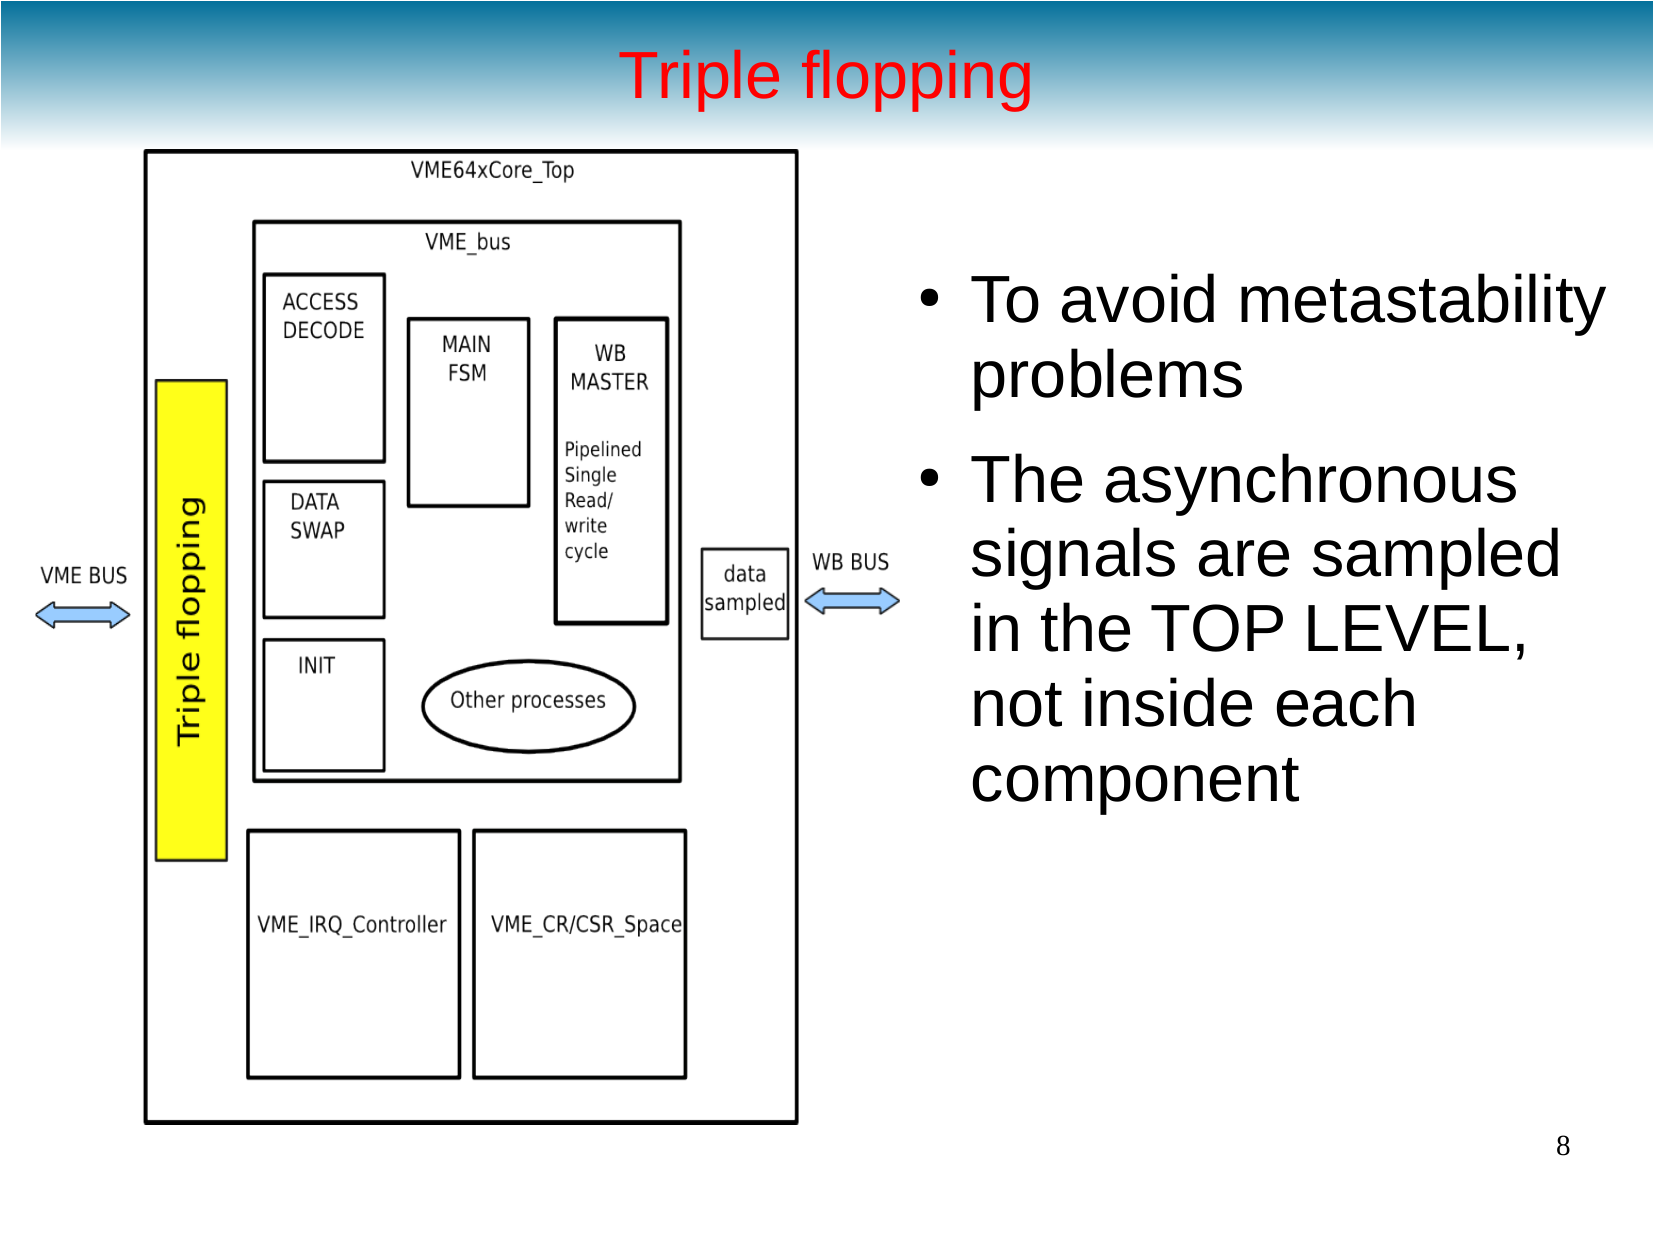

Triple flopping
# To avoid metastability problems
The asynchronous signals are sampled in the TOP LEVEL, not inside each component
8